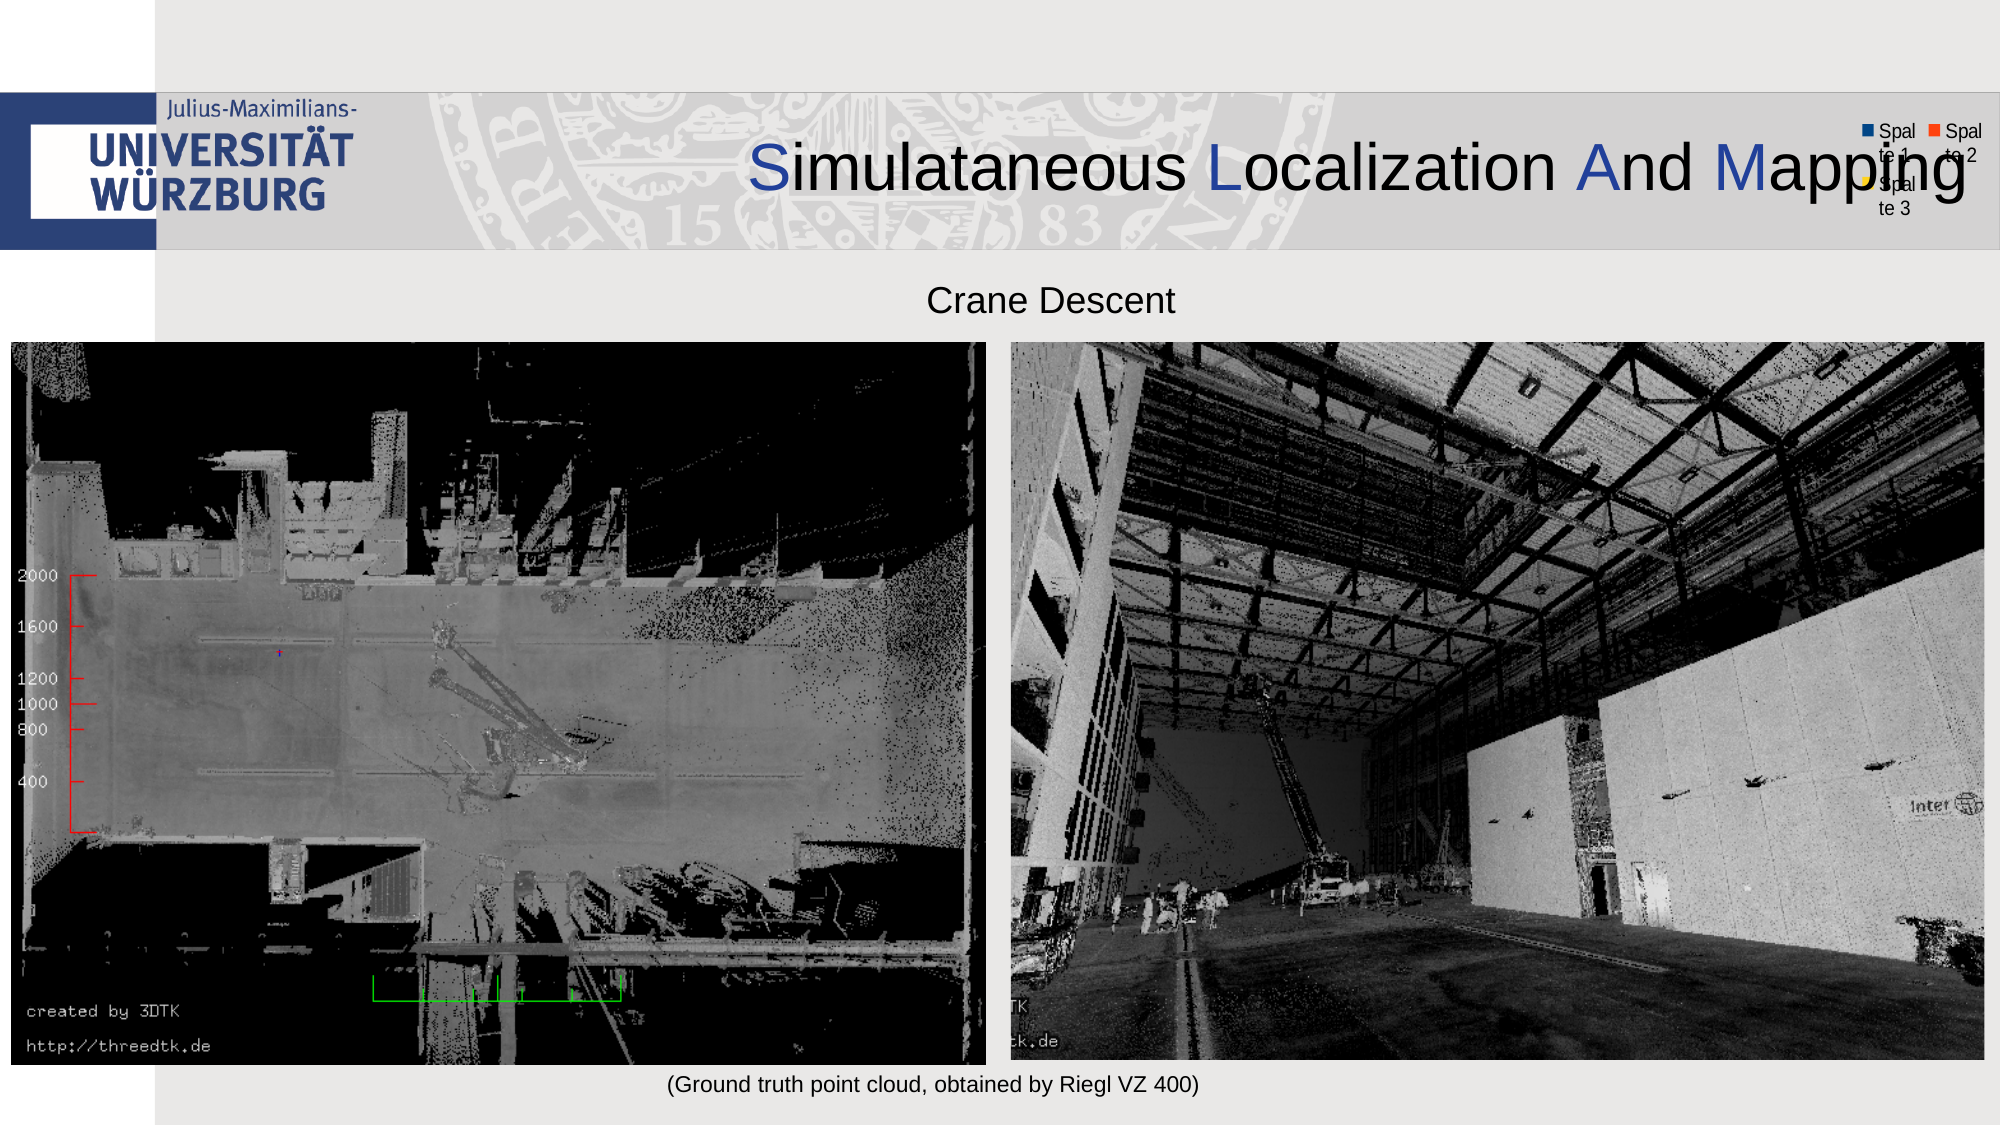

### Chart
| Category | Spalte 1 | Spalte 2 | Spalte 3 |
|---|---|---|---|
| Zeile 1 | 9.1 | 3.2 | 4.54 |
| Zeile 2 | 2.4 | 8.8 | 9.65 |
| Zeile 3 | 3.1 | 1.5 | 3.7 |
| Zeile 4 | 4.3 | 9.02 | 6.2 |Simulataneous Localization And Mapping
Crane Descent
(Ground truth point cloud, obtained by Riegl VZ 400)